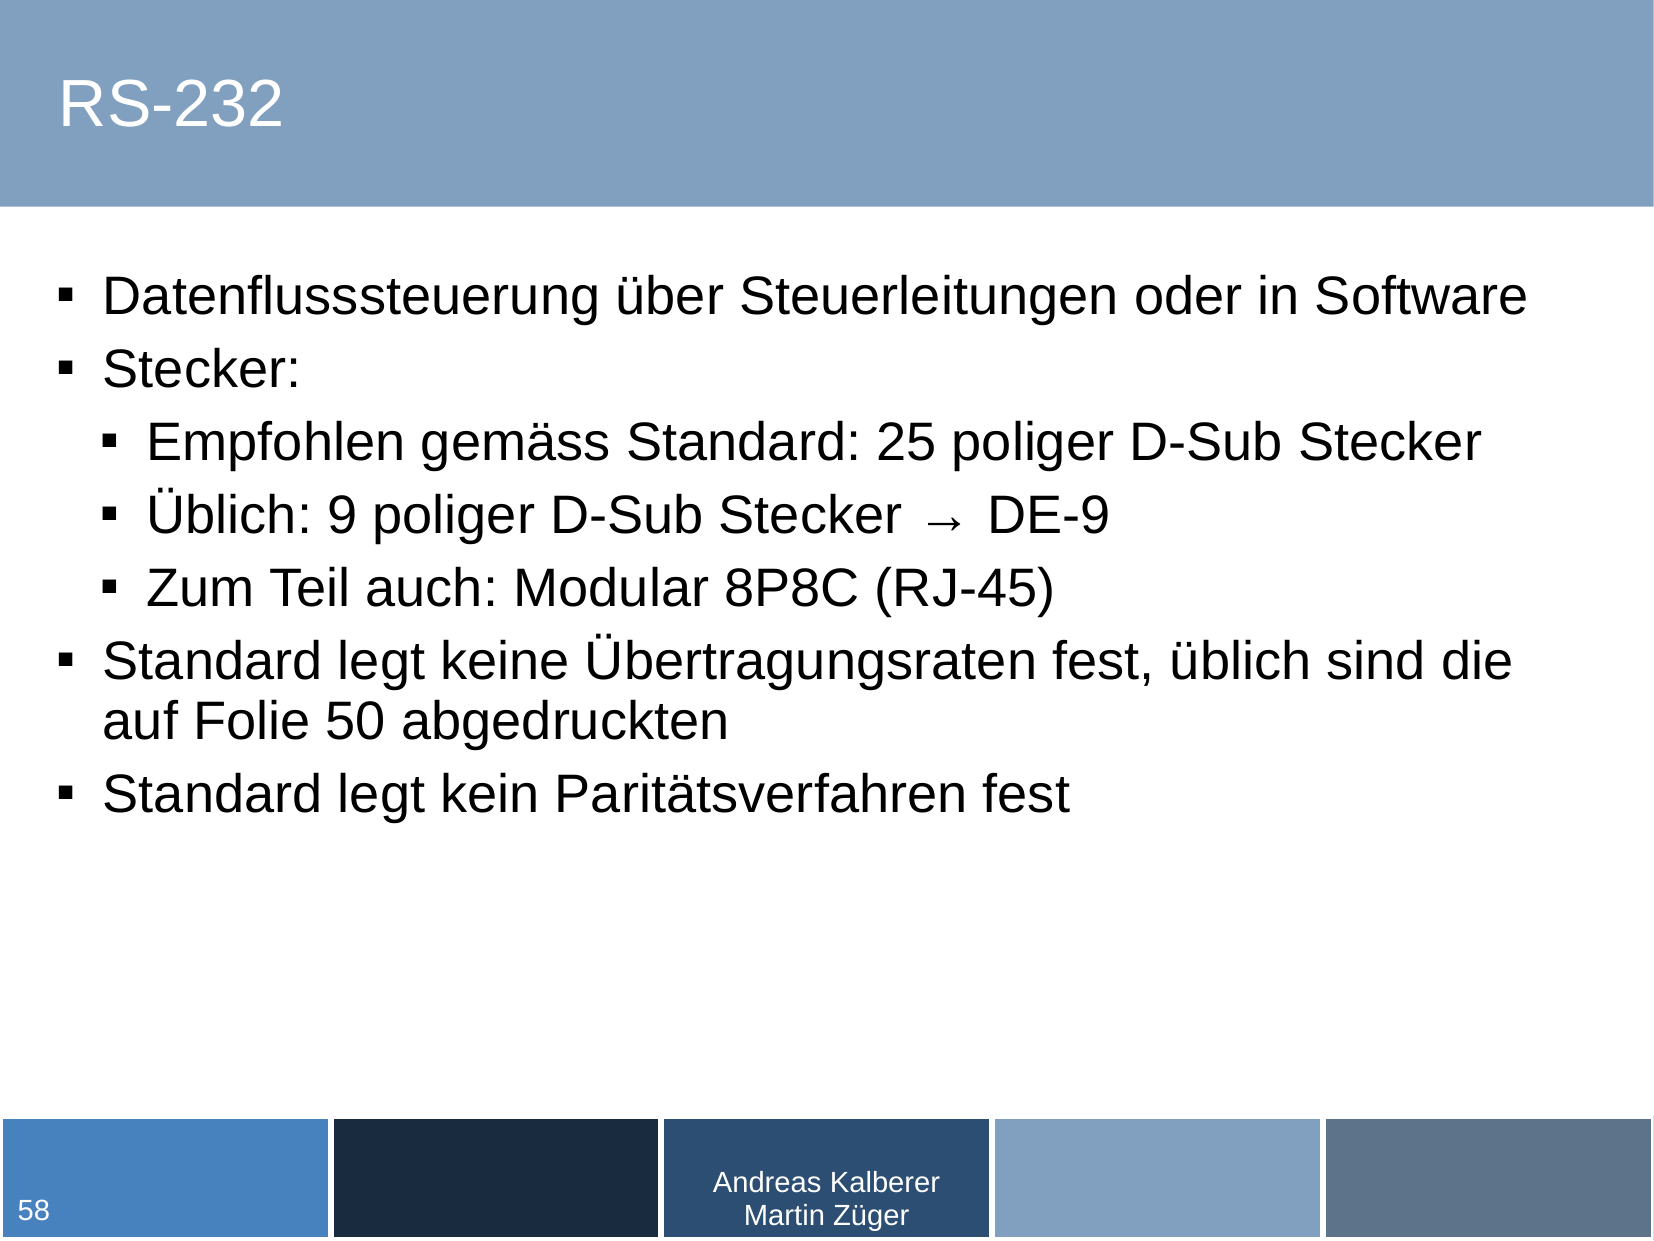

# RS-232
Datenflusssteuerung über Steuerleitungen oder in Software
Stecker:
Empfohlen gemäss Standard: 25 poliger D-Sub Stecker
Üblich: 9 poliger D-Sub Stecker → DE-9
Zum Teil auch: Modular 8P8C (RJ-45)
Standard legt keine Übertragungsraten fest, üblich sind die auf Folie 50 abgedruckten
Standard legt kein Paritätsverfahren fest
LibreOffice Productivity Suite
58